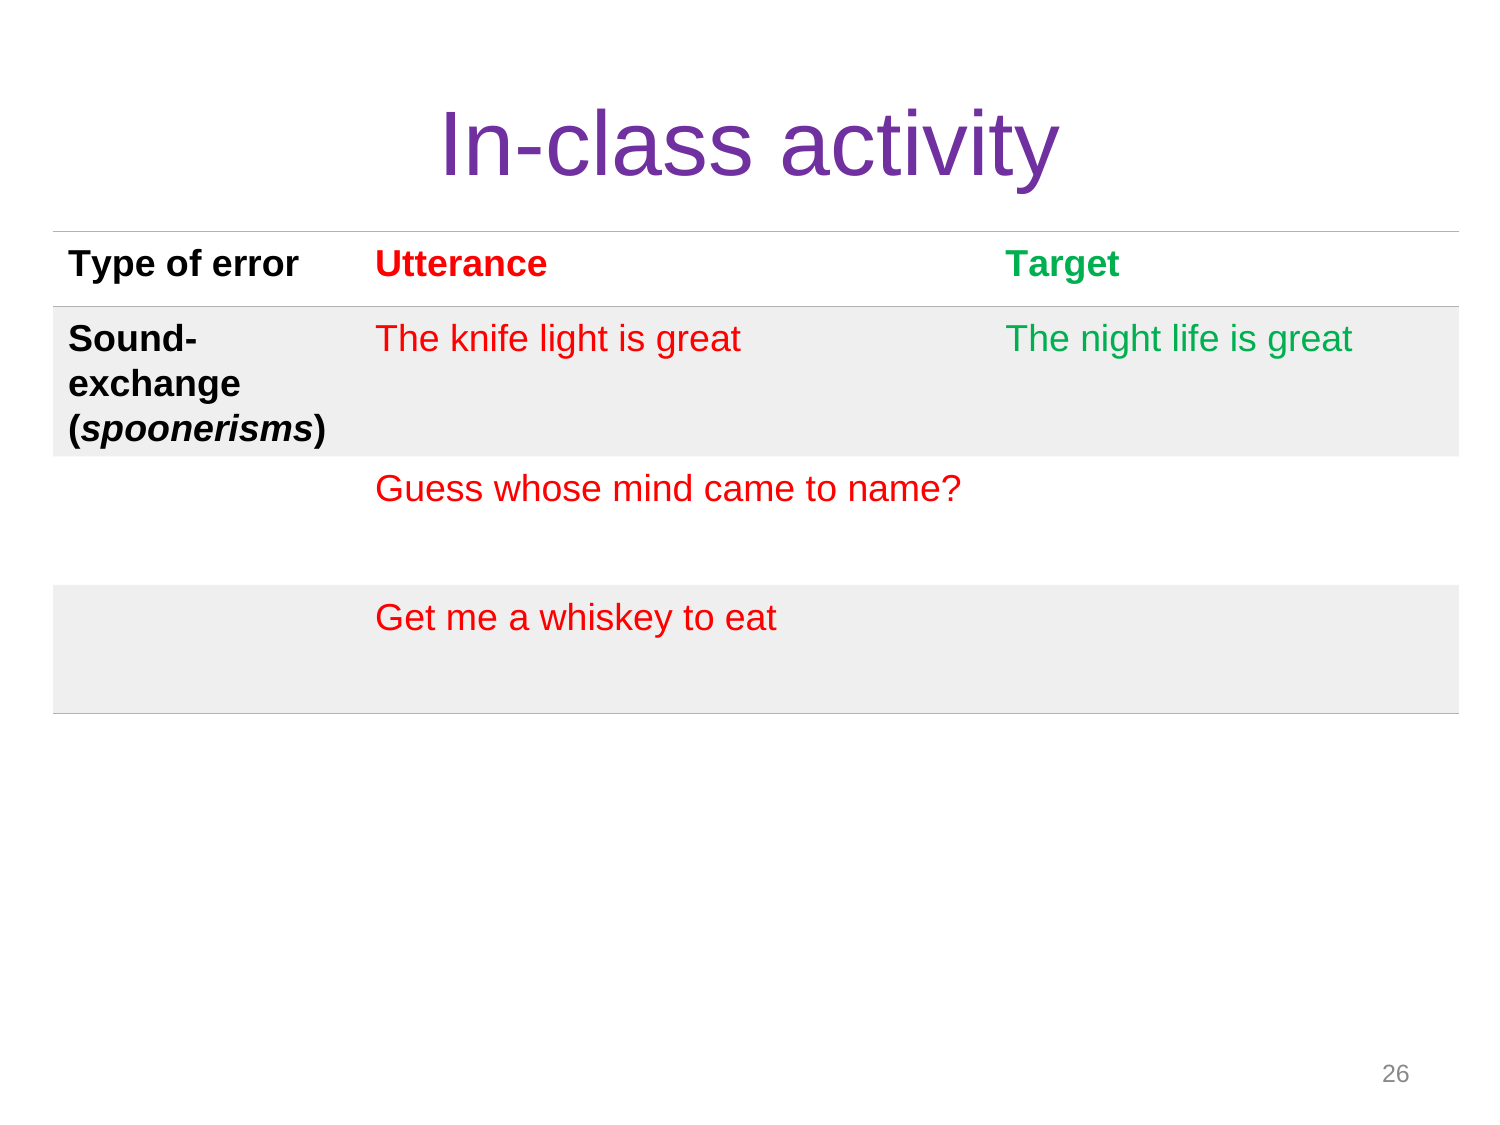

# In-class activity
| Type of error | Utterance | Target |
| --- | --- | --- |
| Sound-exchange (spoonerisms) | The knife light is great | The night life is great |
| | Guess whose mind came to name? | |
| | Get me a whiskey to eat | |